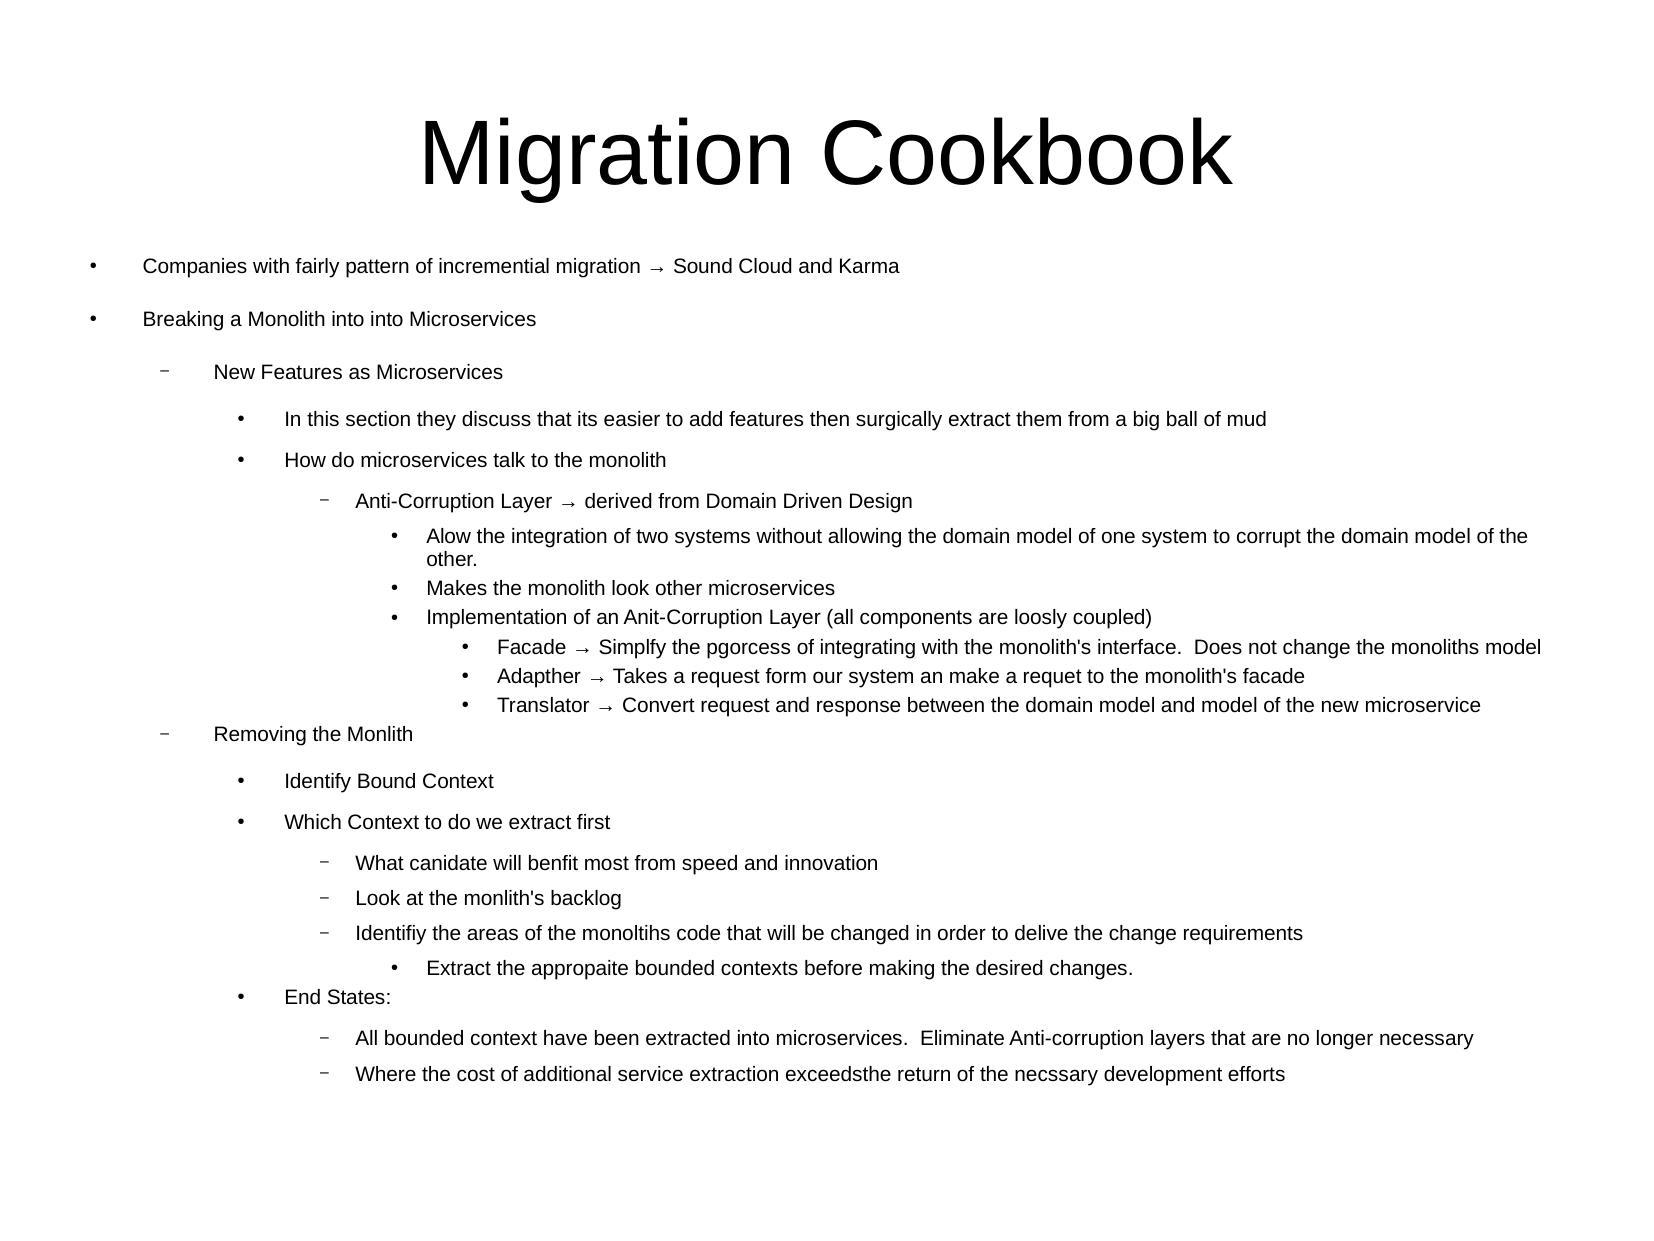

# Migration Cookbook
Companies with fairly pattern of incremential migration → Sound Cloud and Karma
Breaking a Monolith into into Microservices
New Features as Microservices
In this section they discuss that its easier to add features then surgically extract them from a big ball of mud
How do microservices talk to the monolith
Anti-Corruption Layer → derived from Domain Driven Design
Alow the integration of two systems without allowing the domain model of one system to corrupt the domain model of the other.
Makes the monolith look other microservices
Implementation of an Anit-Corruption Layer (all components are loosly coupled)
Facade → Simplfy the pgorcess of integrating with the monolith's interface. Does not change the monoliths model
Adapther → Takes a request form our system an make a requet to the monolith's facade
Translator → Convert request and response between the domain model and model of the new microservice
Removing the Monlith
Identify Bound Context
Which Context to do we extract first
What canidate will benfit most from speed and innovation
Look at the monlith's backlog
Identifiy the areas of the monoltihs code that will be changed in order to delive the change requirements
Extract the appropaite bounded contexts before making the desired changes.
End States:
All bounded context have been extracted into microservices. Eliminate Anti-corruption layers that are no longer necessary
Where the cost of additional service extraction exceedsthe return of the necssary development efforts